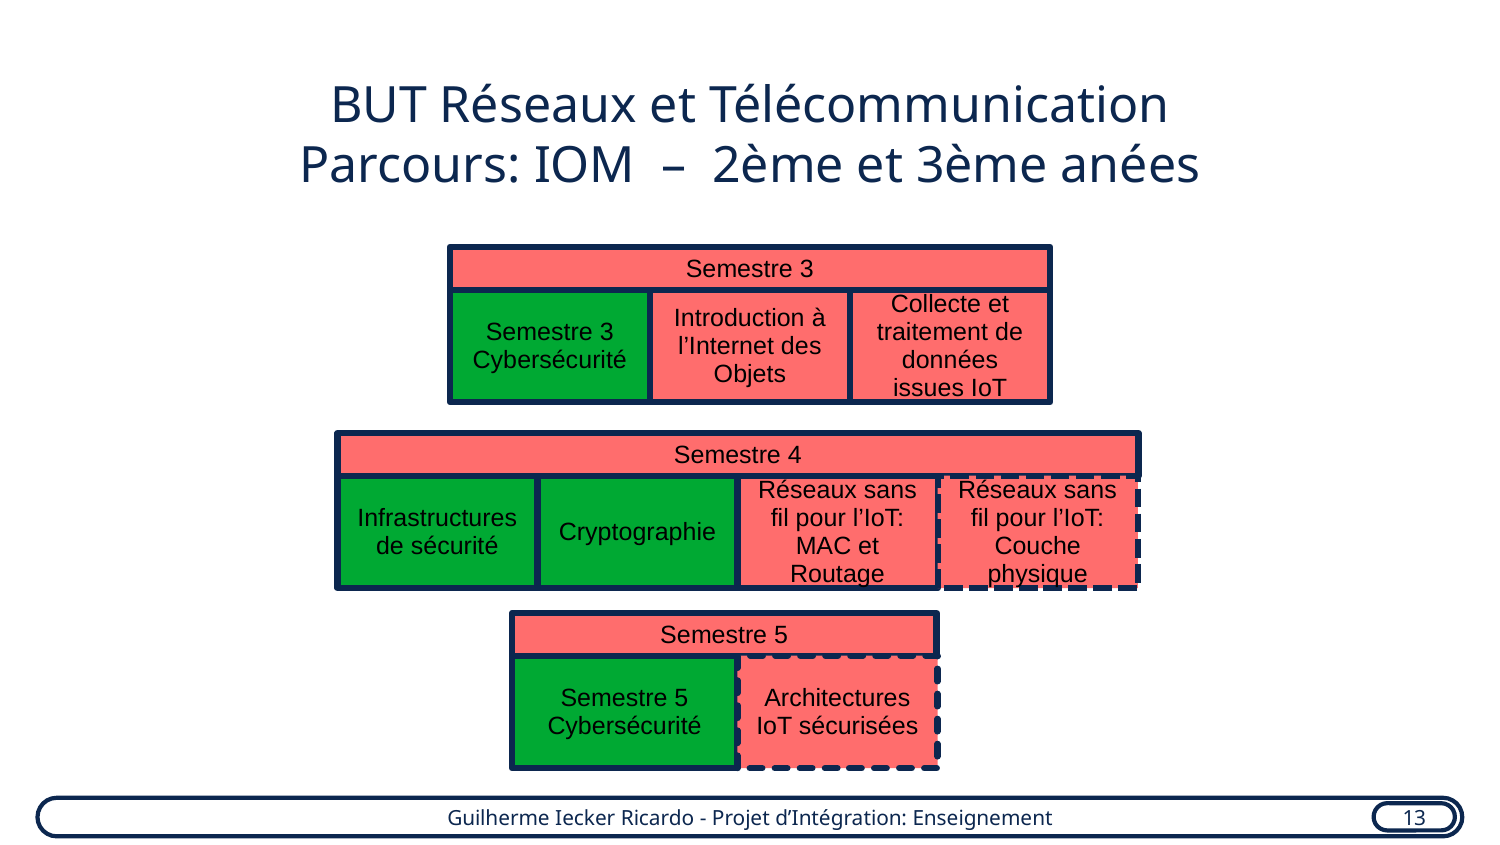

# BUT Réseaux et Télécommunication Parcours: IOM – 2ème et 3ème anées
Semestre 3
Semestre 3 Cybersécurité
Introduction à l’Internet des Objets
Collecte et traitement de données issues IoT
Semestre 4
Infrastructuresde sécurité
Cryptographie
Réseaux sans fil pour l’IoT: MAC et Routage
Réseaux sans fil pour l’IoT: Couche physique
Semestre 5
Semestre 5 Cybersécurité
Architectures IoT sécurisées
Guilherme Iecker Ricardo - Projet d’Intégration: Enseignement
13